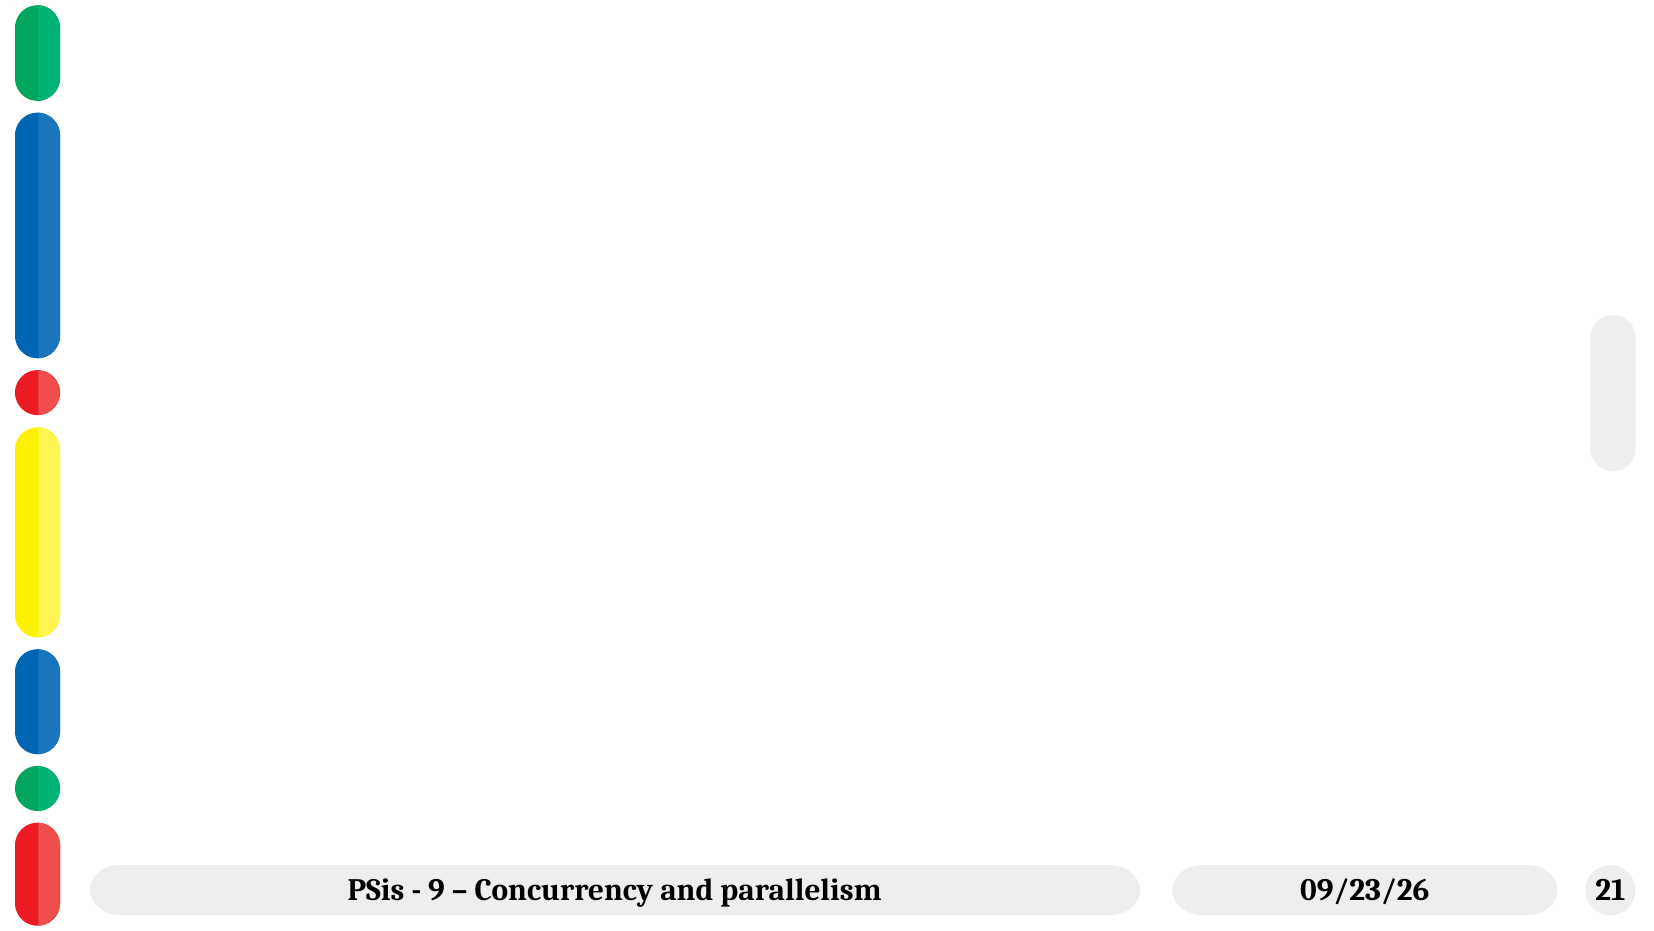

#
PSis - 9 – Concurrency and parallelism
21